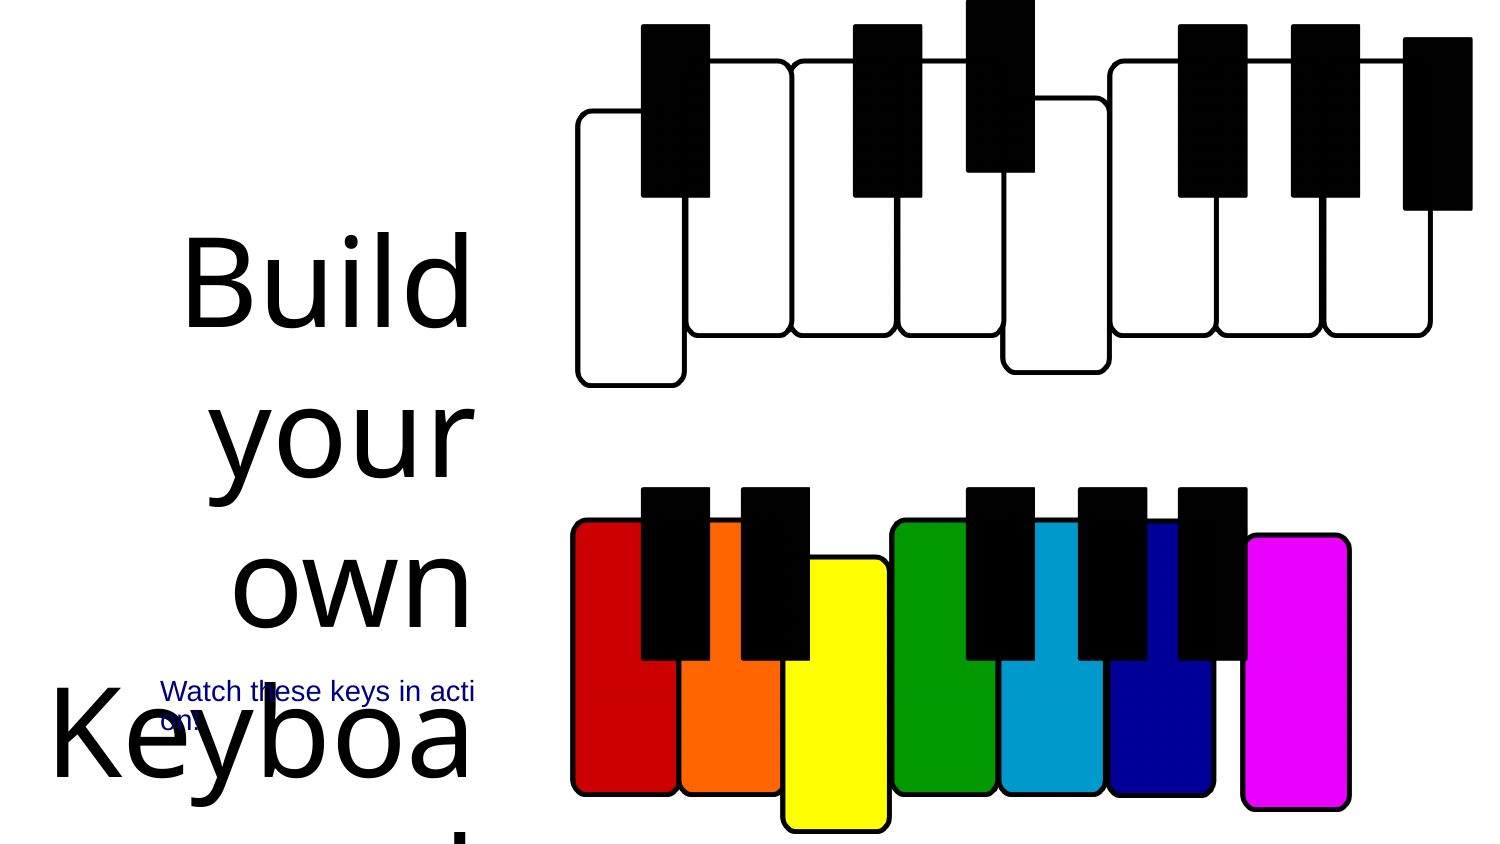

Build your own Keyboard
Watch these keys in action!